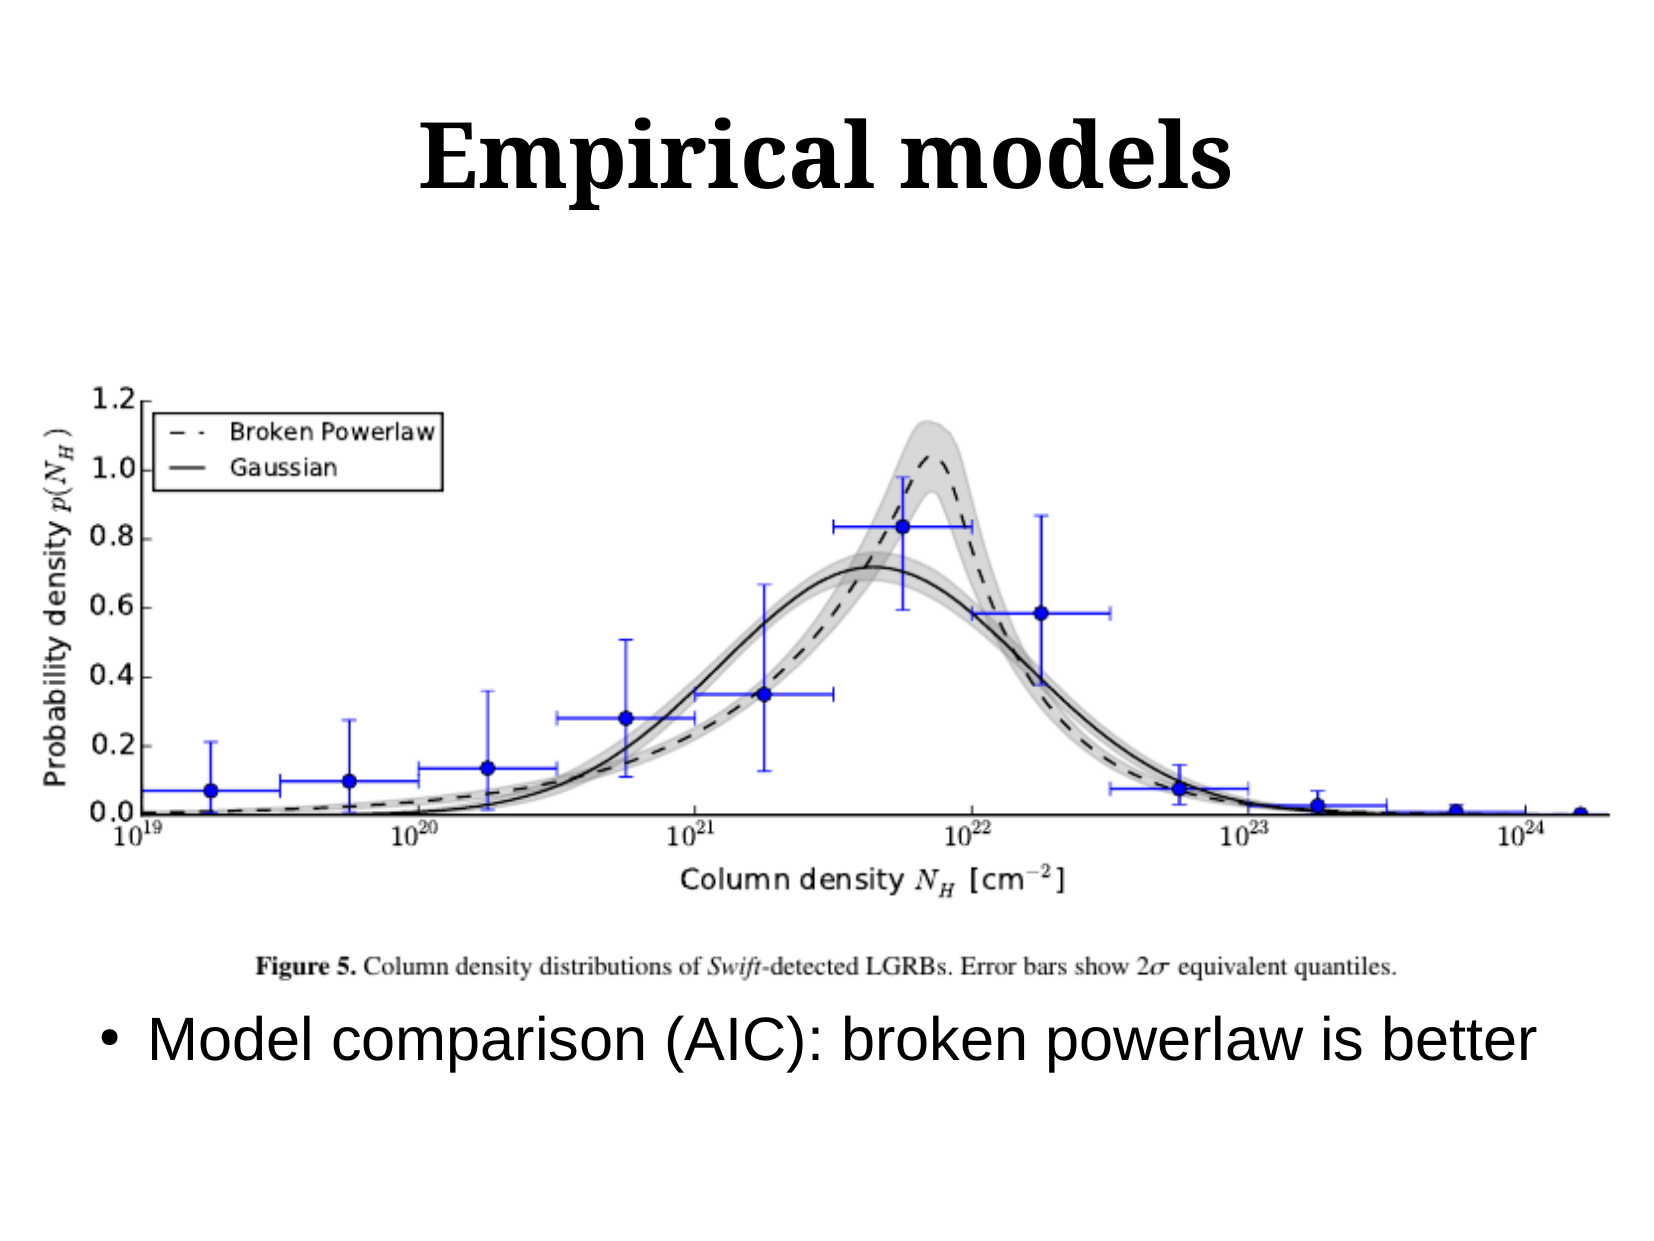

# Empirical models
Model comparison (AIC): broken powerlaw is better